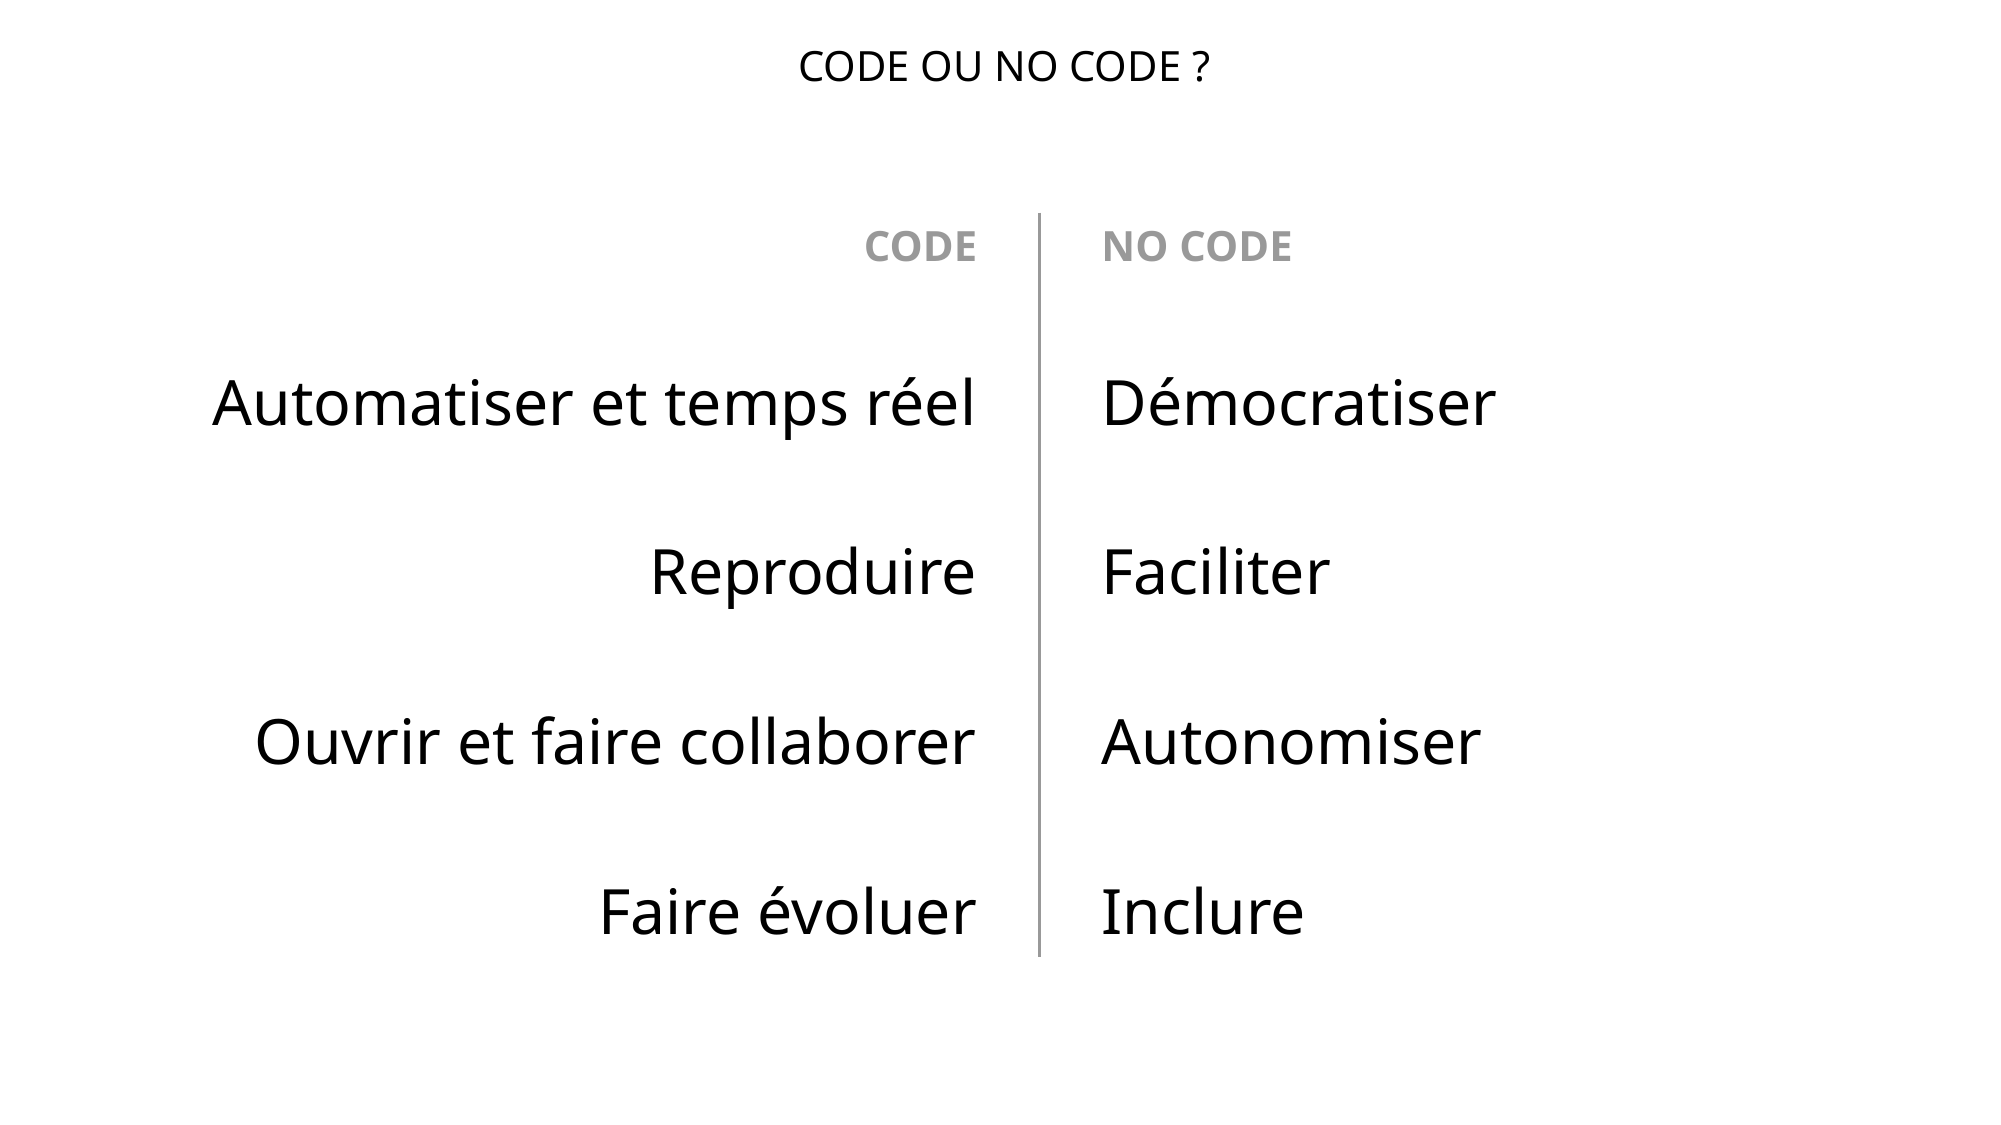

Code ou no code ?
code
Automatiser et temps réel
Reproduire
Ouvrir et faire collaborer
Faire évoluer
NO CODE
Démocratiser
Faciliter
Autonomiser
Inclure